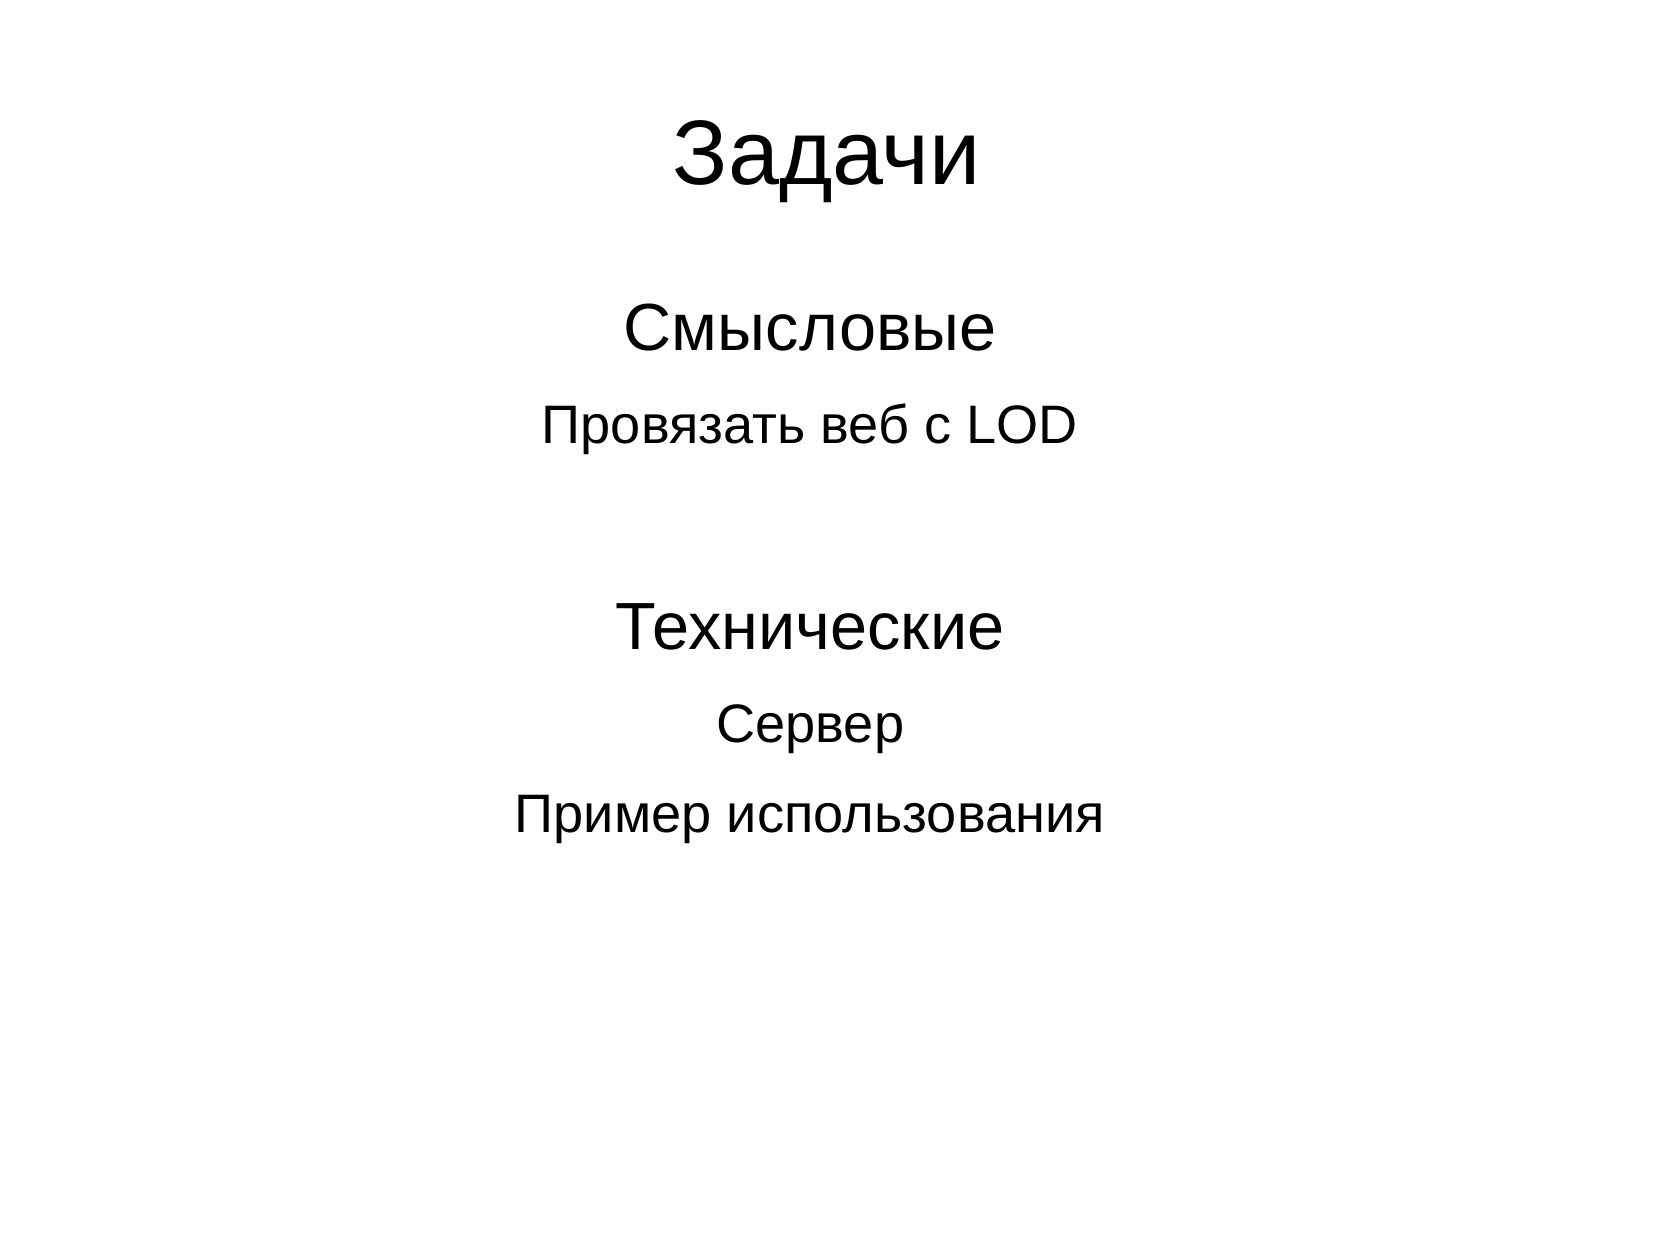

# Задачи
Смысловые
Провязать веб с LOD
Технические
Сервер
Пример использования